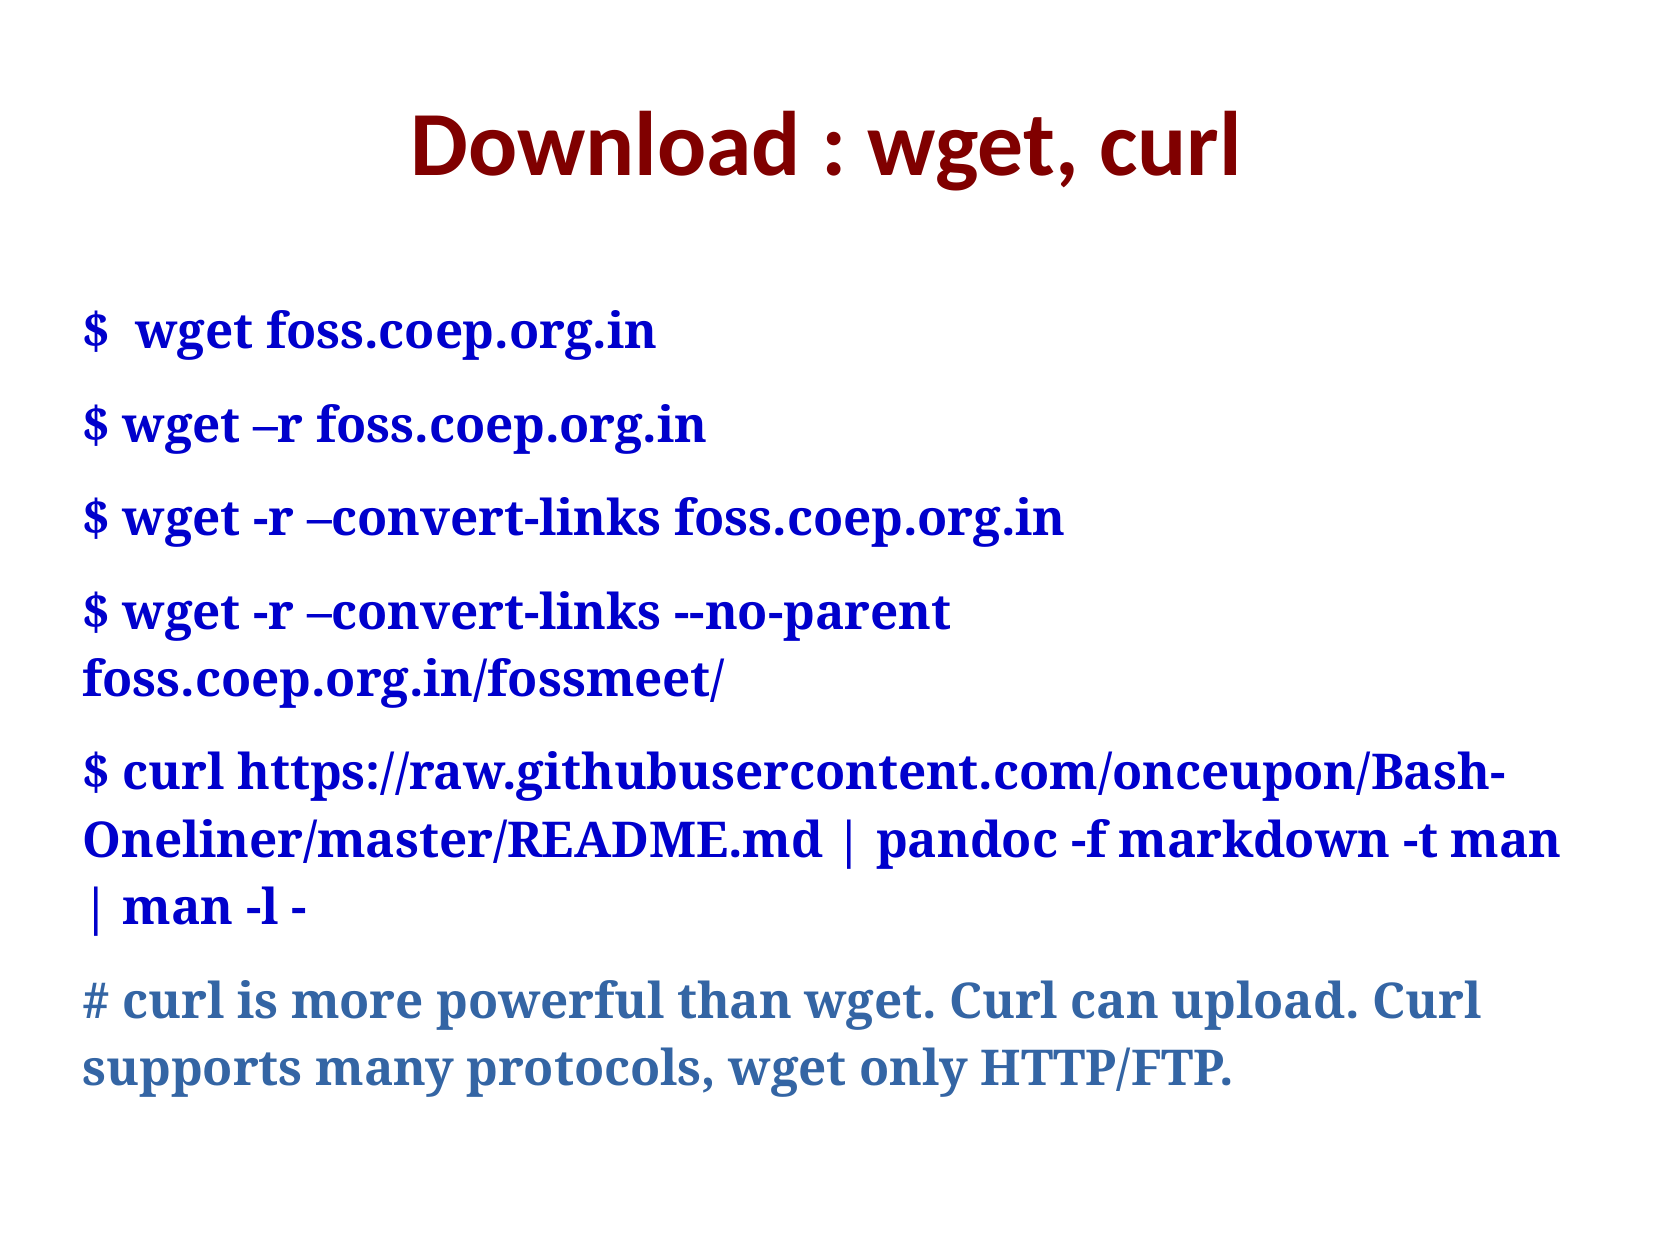

# Download : wget, curl
$ wget foss.coep.org.in
$ wget –r foss.coep.org.in
$ wget -r –convert-links foss.coep.org.in
$ wget -r –convert-links --no-parent foss.coep.org.in/fossmeet/
$ curl https://raw.githubusercontent.com/onceupon/Bash-Oneliner/master/README.md | pandoc -f markdown -t man | man -l -
# curl is more powerful than wget. Curl can upload. Curl supports many protocols, wget only HTTP/FTP.